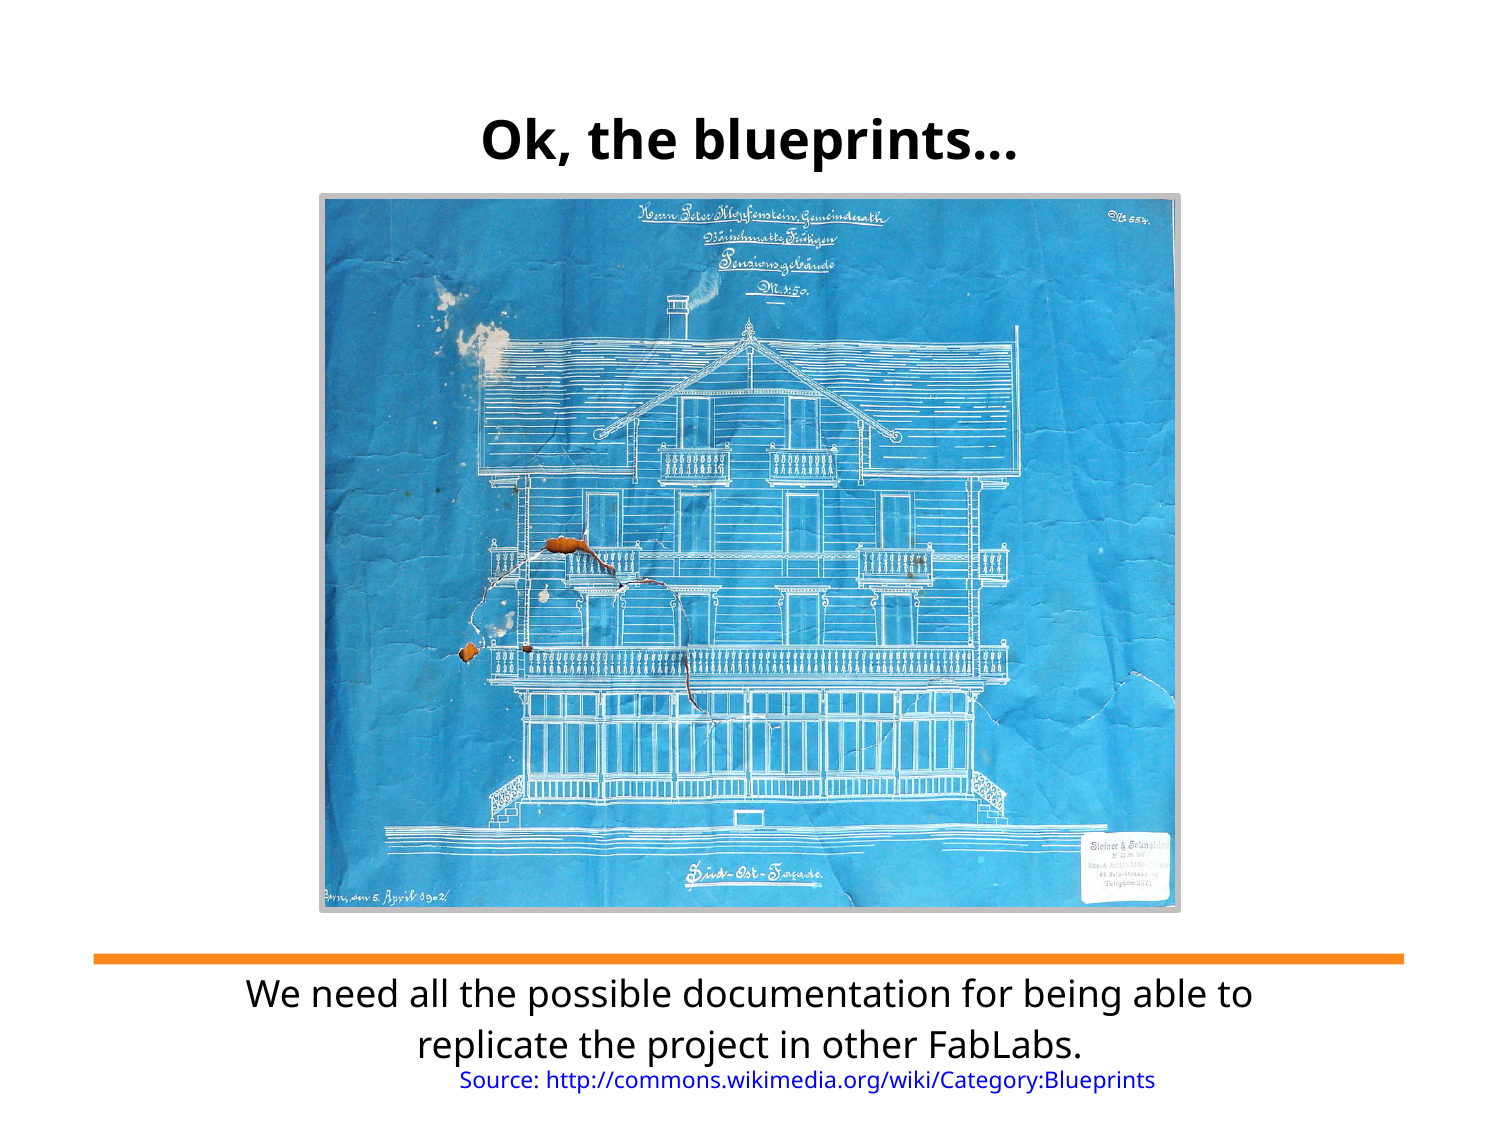

# Ok, the blueprints...
We need all the possible documentation for being able to replicate the project in other FabLabs.
Source: http://commons.wikimedia.org/wiki/Category:Blueprints